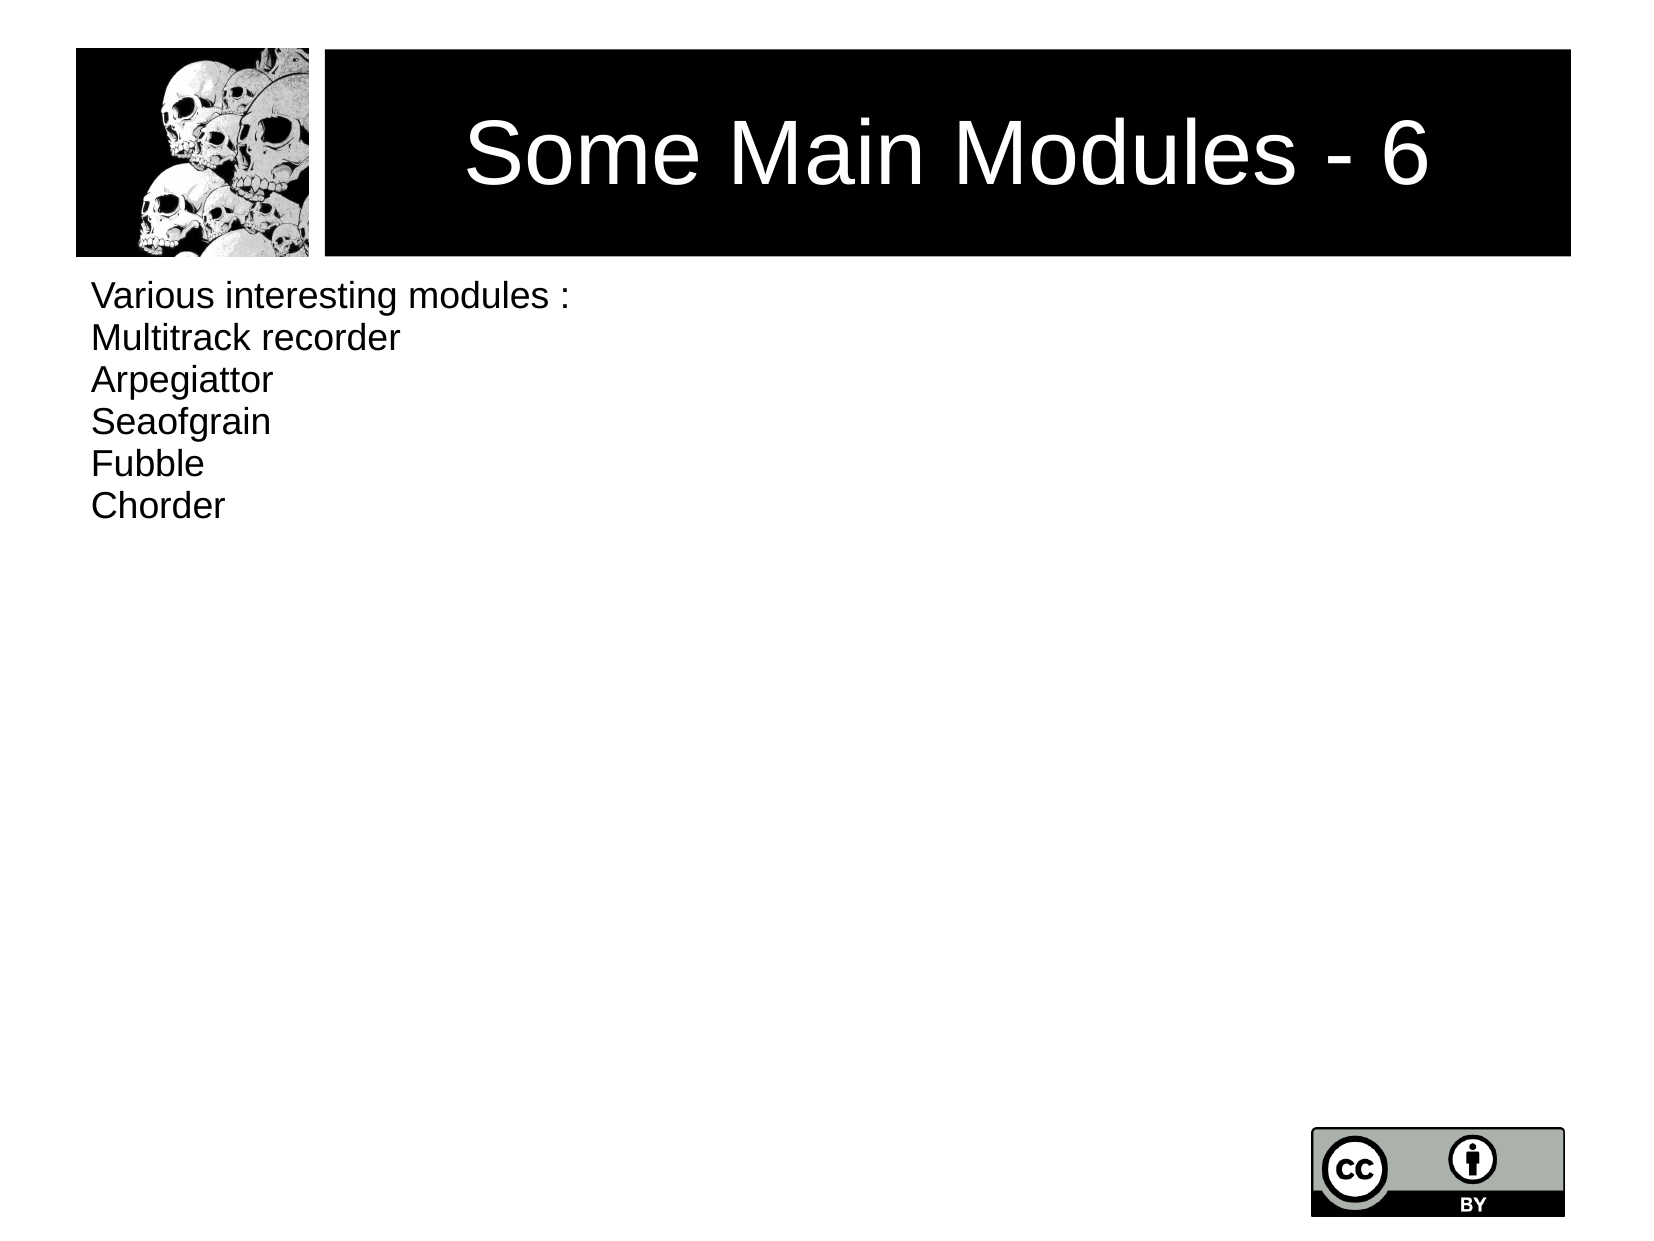

# Some Main Modules - 6
Various interesting modules :
Multitrack recorder
Arpegiattor
Seaofgrain
Fubble
Chorder